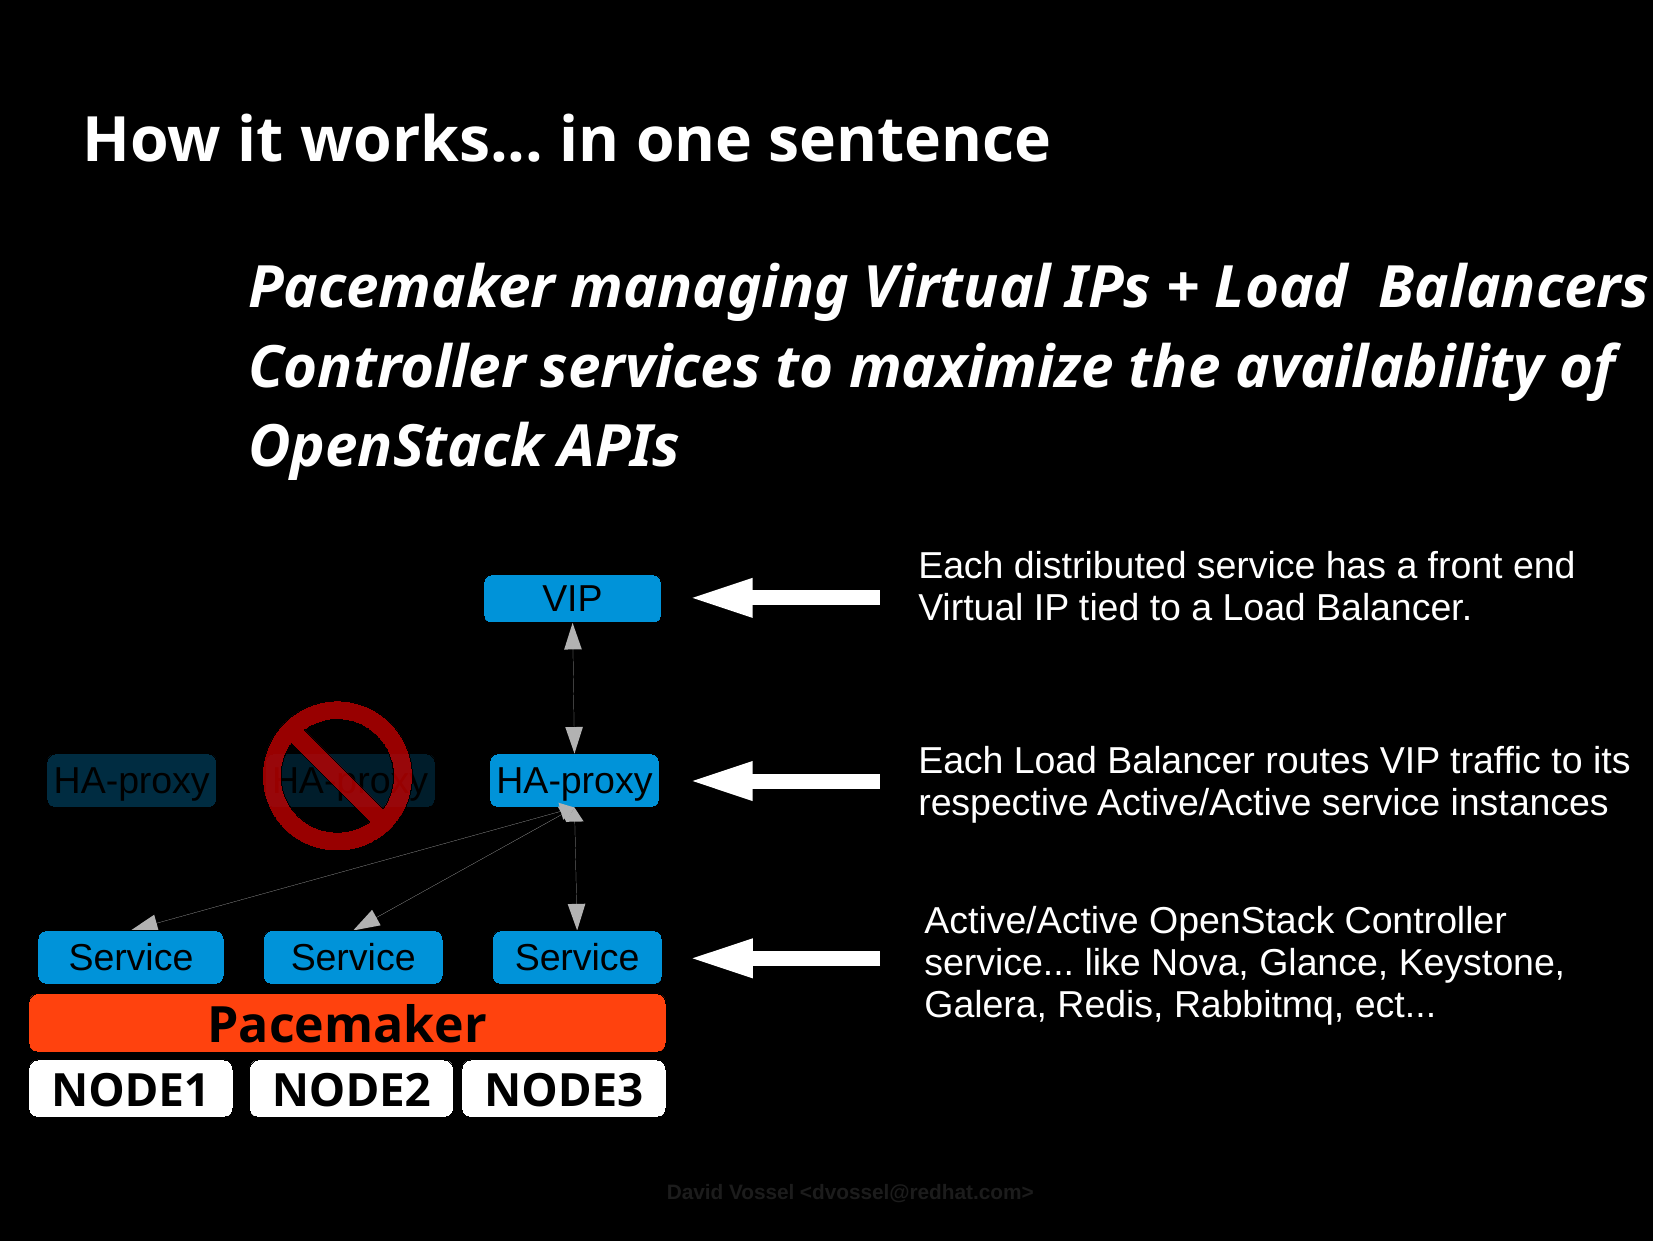

# How it works... in one sentence
Pacemaker managing Virtual IPs + Load Balancers + Controller services to maximize the availability of OpenStack APIs
Each distributed service has a front end Virtual IP tied to a Load Balancer.
VIP
Each Load Balancer routes VIP traffic to its respective Active/Active service instances
HA-proxy
HA-proxy
HA-proxy
Active/Active OpenStack Controller service... like Nova, Glance, Keystone, Galera, Redis, Rabbitmq, ect...
Service
Service
Service
Pacemaker
NODE1
NODE2
NODE3